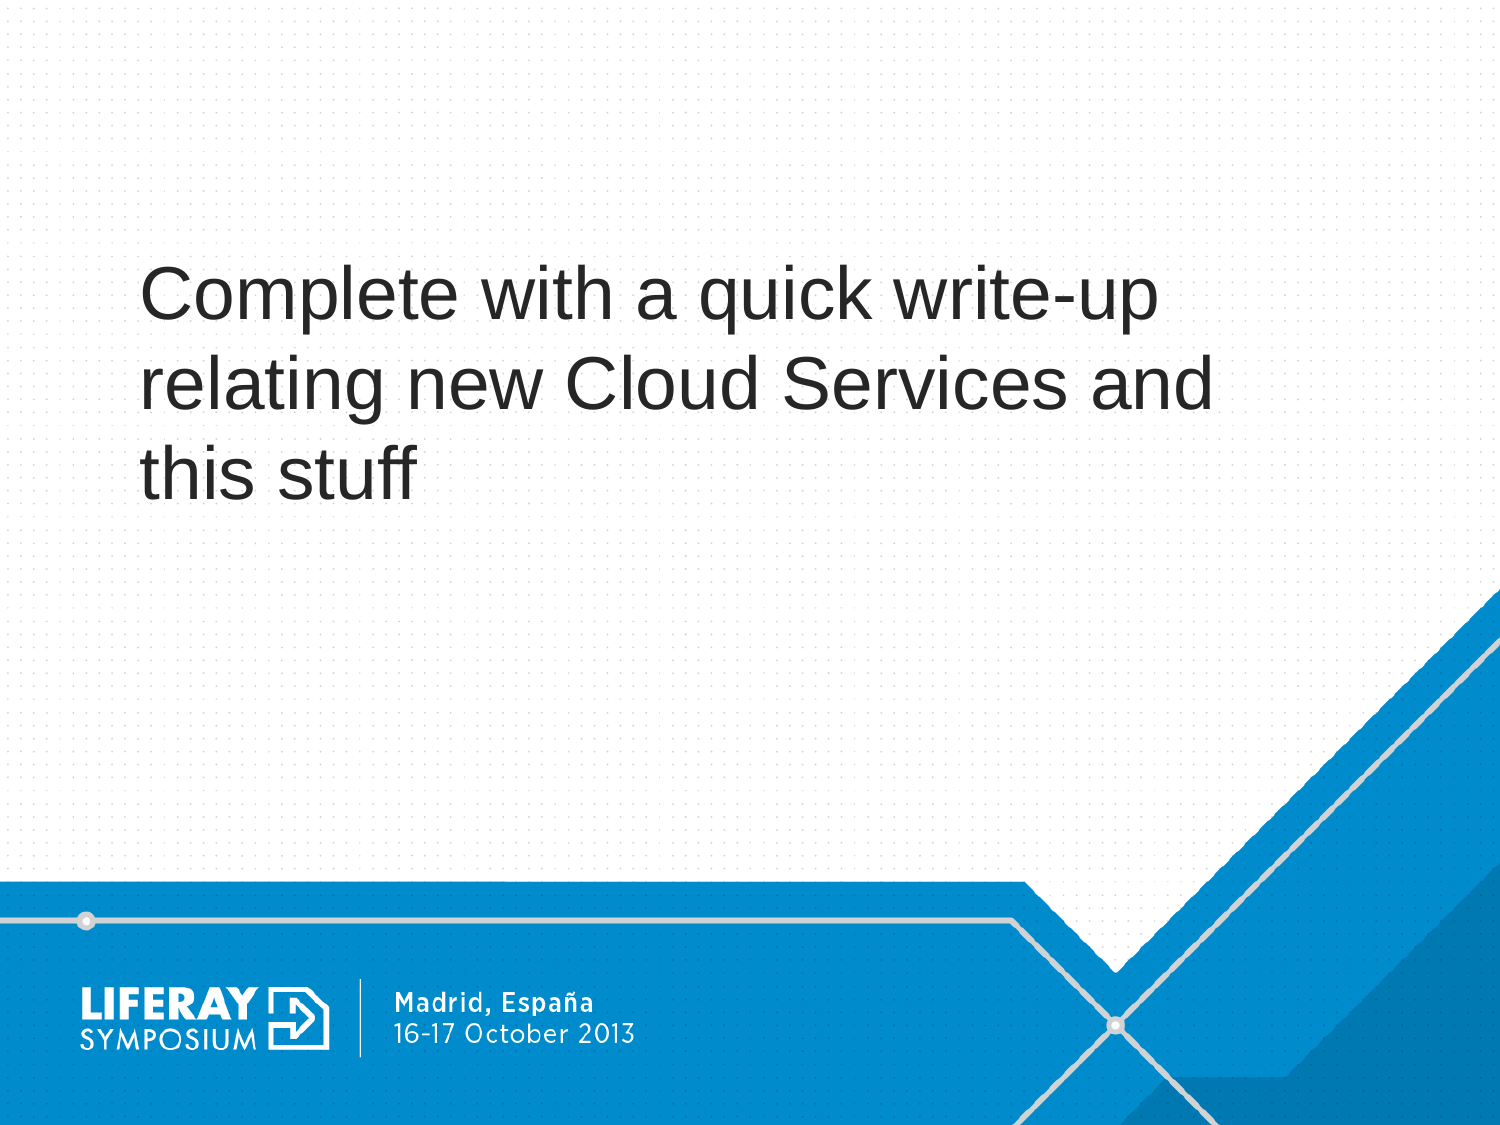

Complete with a quick write-up relating new Cloud Services and this stuff